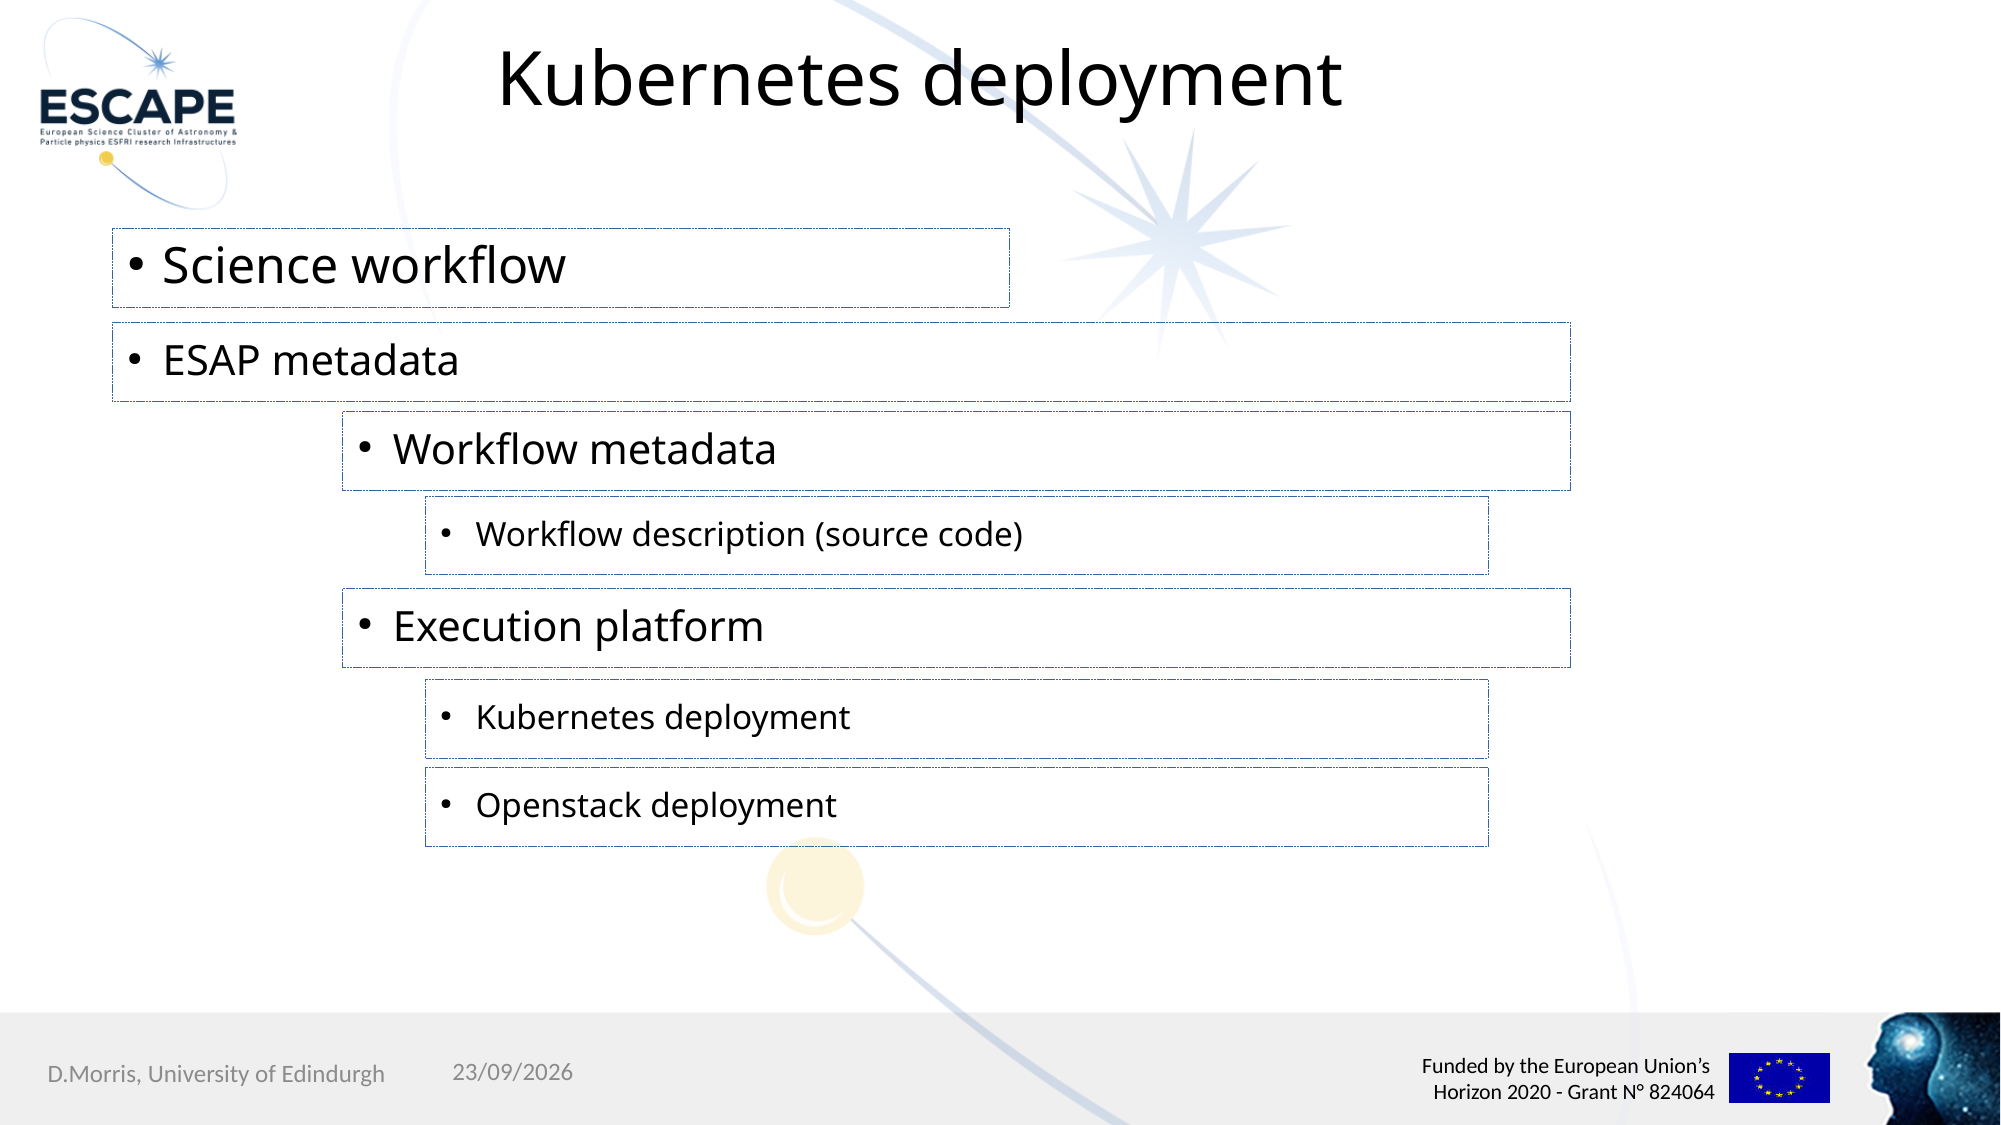

# Kubernetes deployment
Science workflow
ESAP metadata
Workflow metadata
Workflow description (source code)
Execution platform
Kubernetes deployment
Openstack deployment
D.Morris, University of Edindurgh